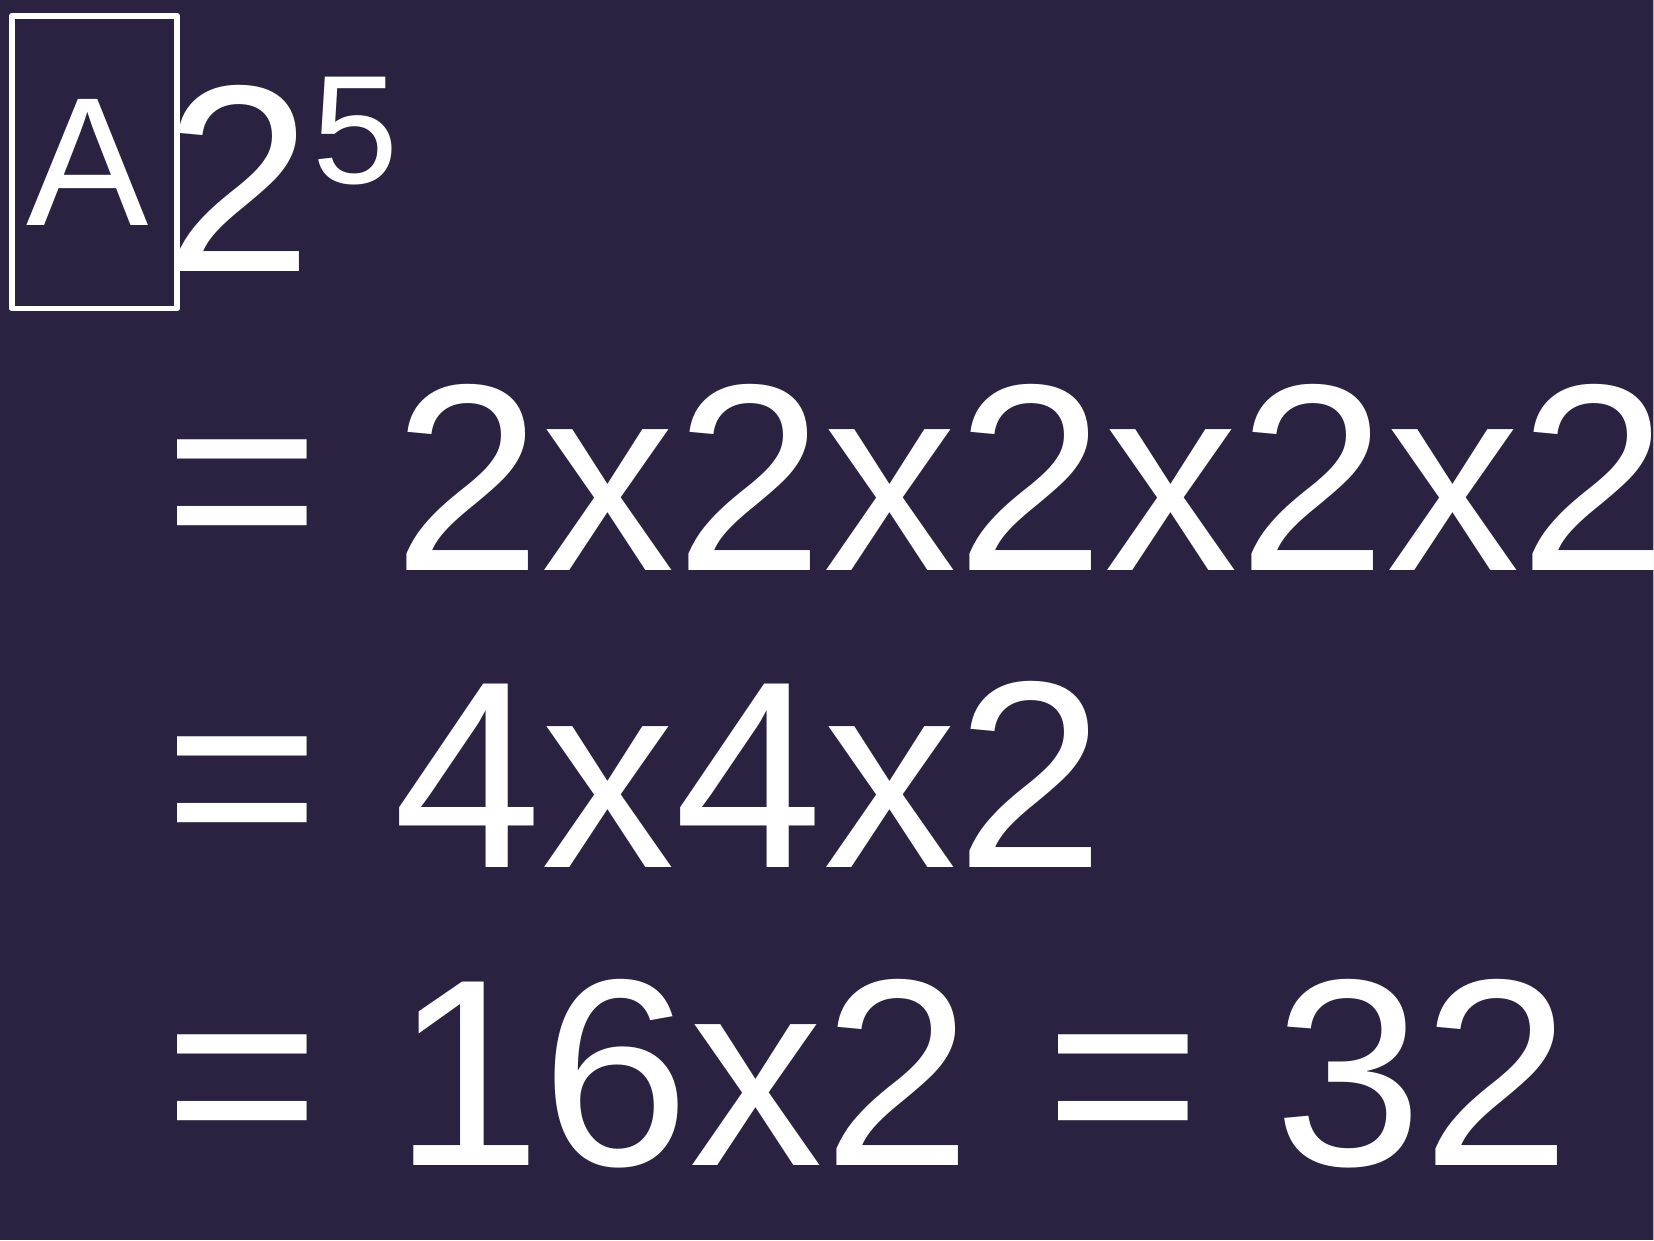

A
# 25 = 2x2x2x2x2 = 4x4x2 = 16x2 = 32